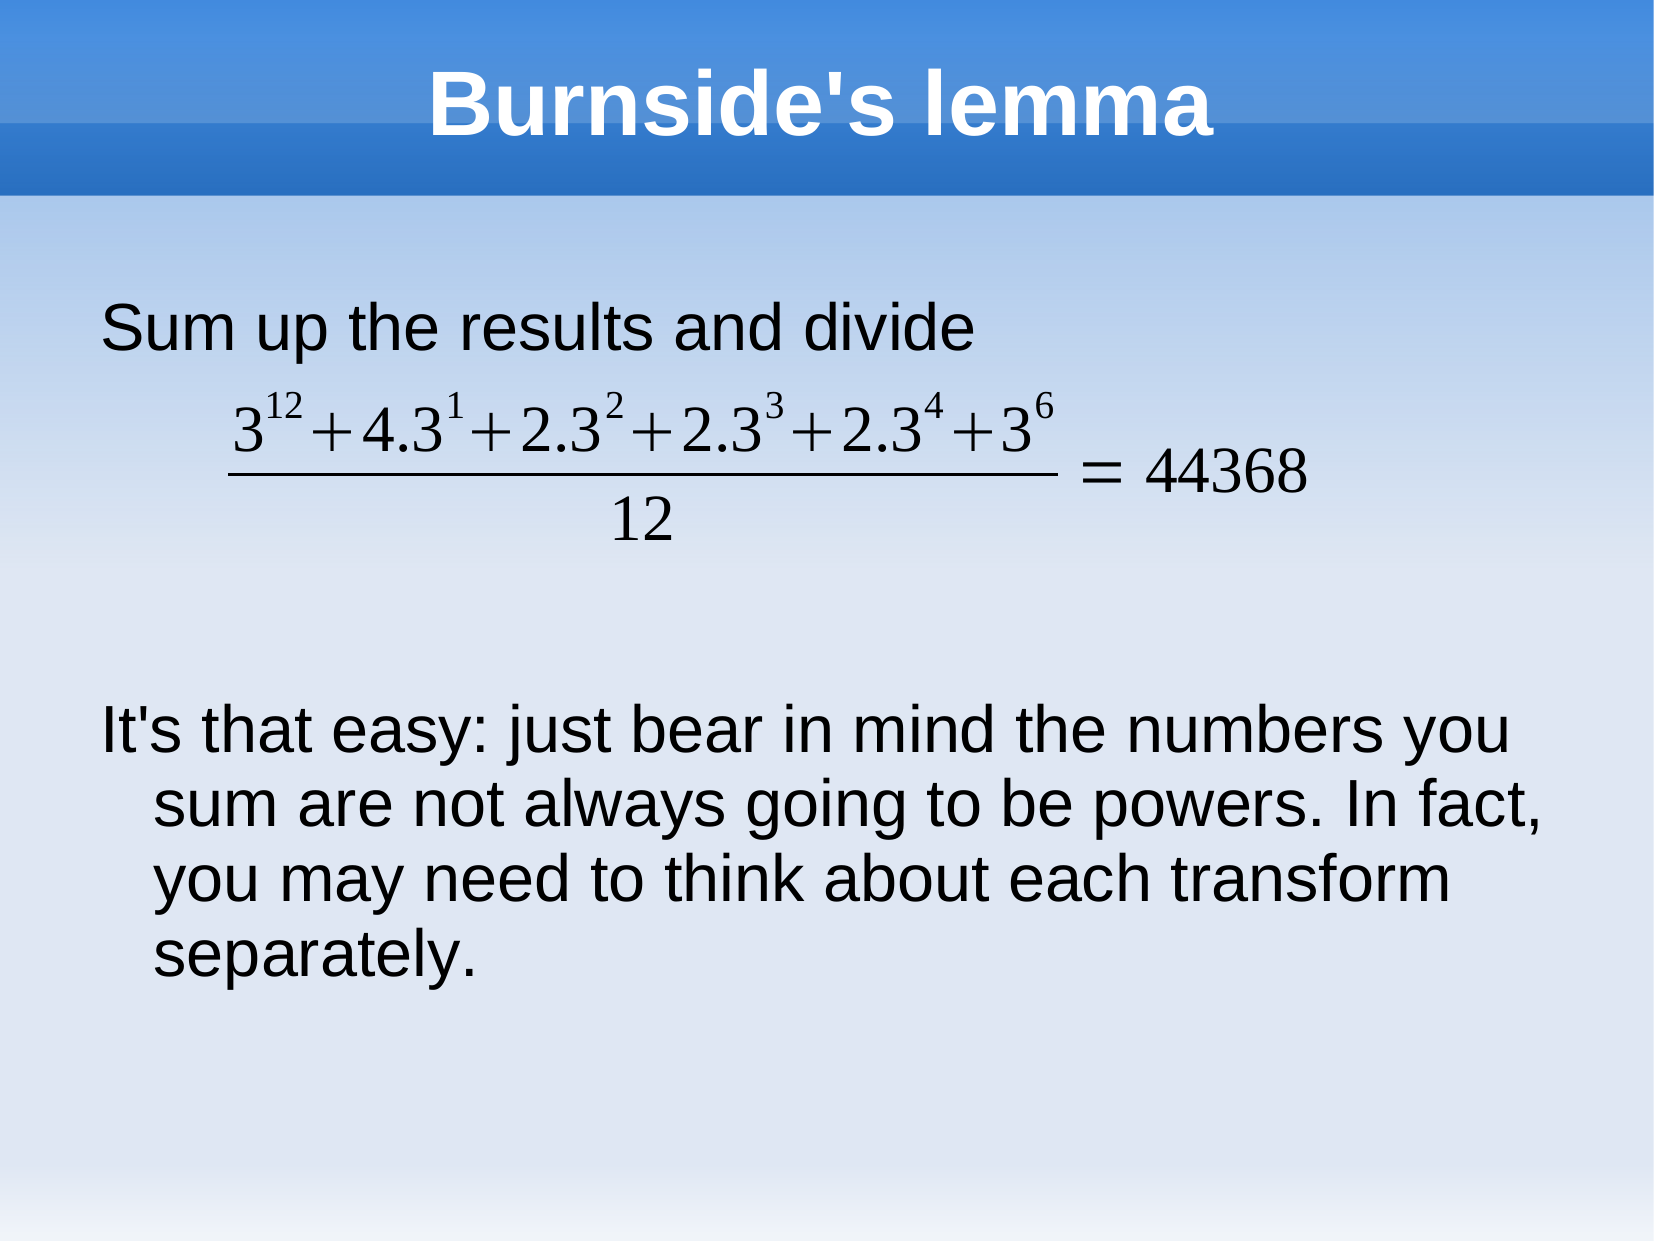

# Burnside's lemma
Sum up the results and divide
It's that easy: just bear in mind the numbers you sum are not always going to be powers. In fact, you may need to think about each transform separately.